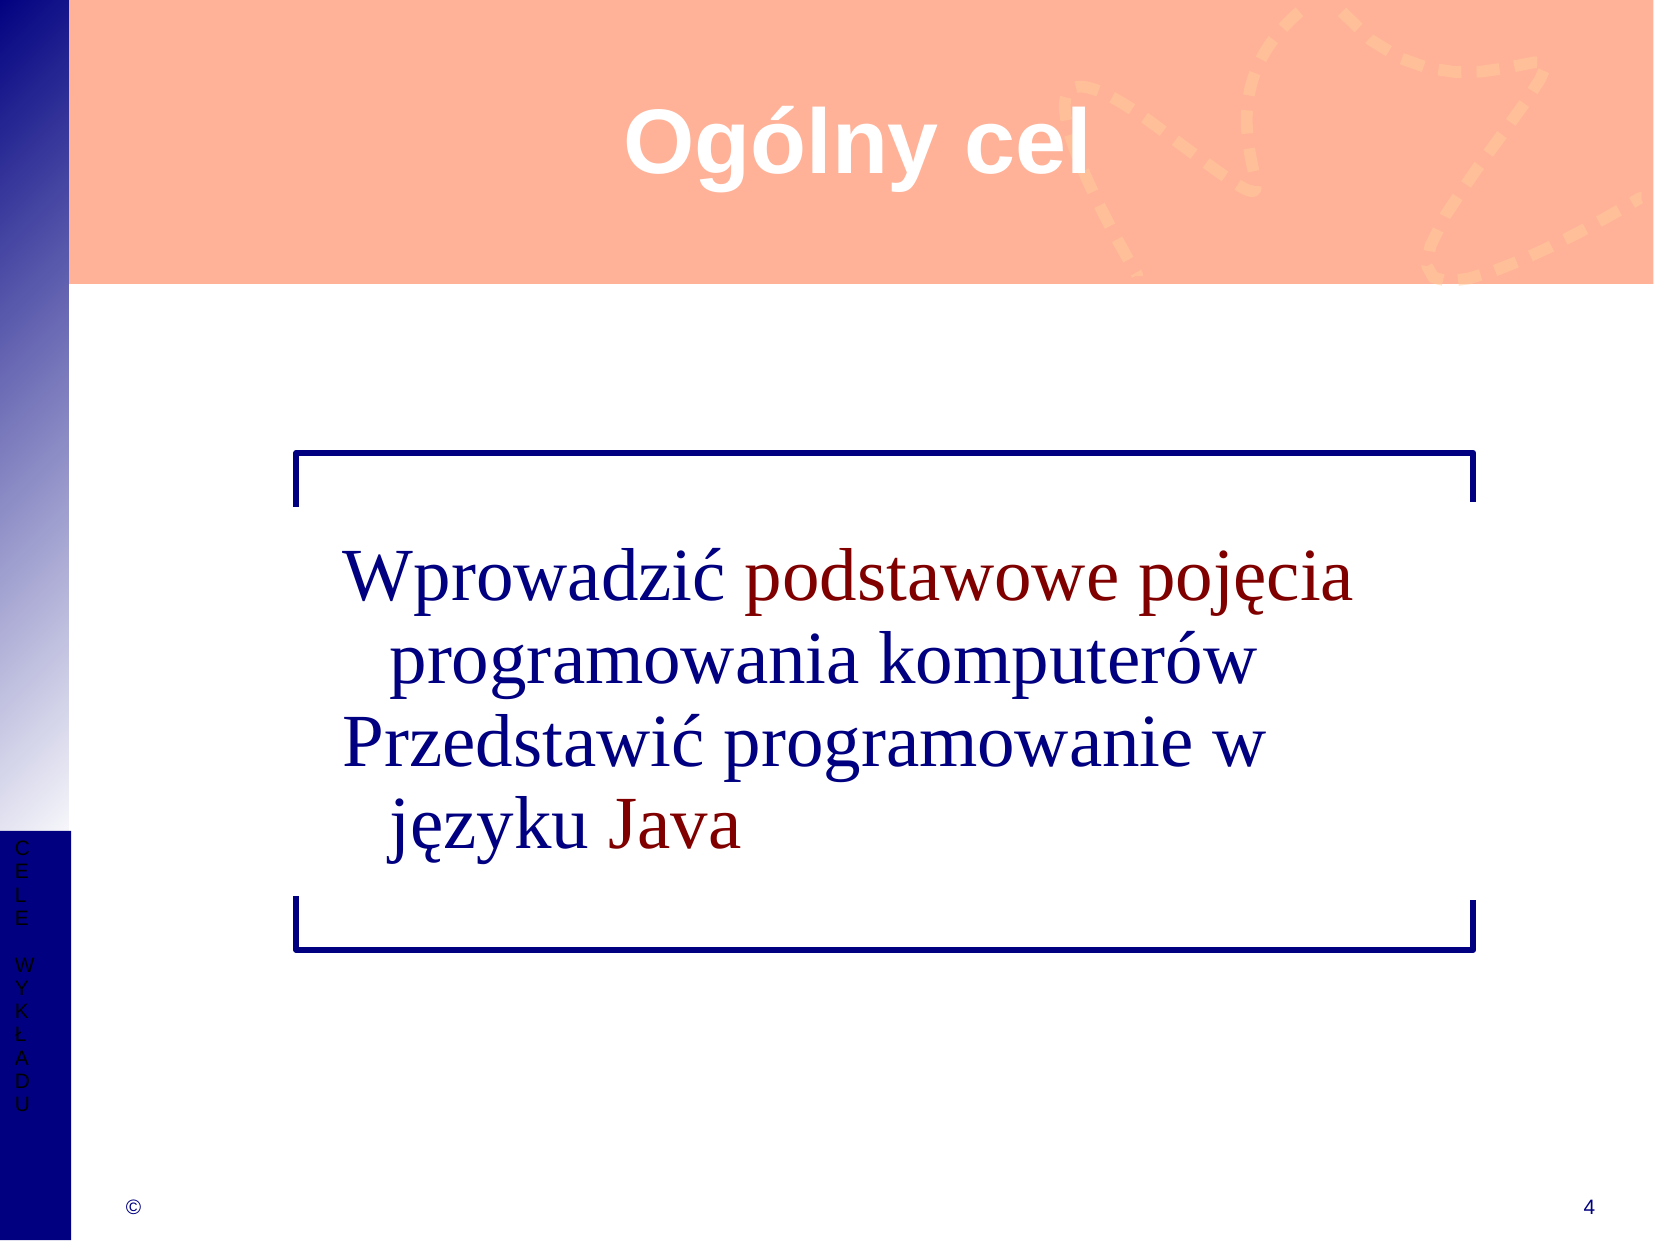

# Ogólny cel
Wprowadzić podstawowe pojęcia programowania komputerów
Przedstawić programowanie w języku Java
C
E
L
E
W
Y
K
Ł
A
D
U